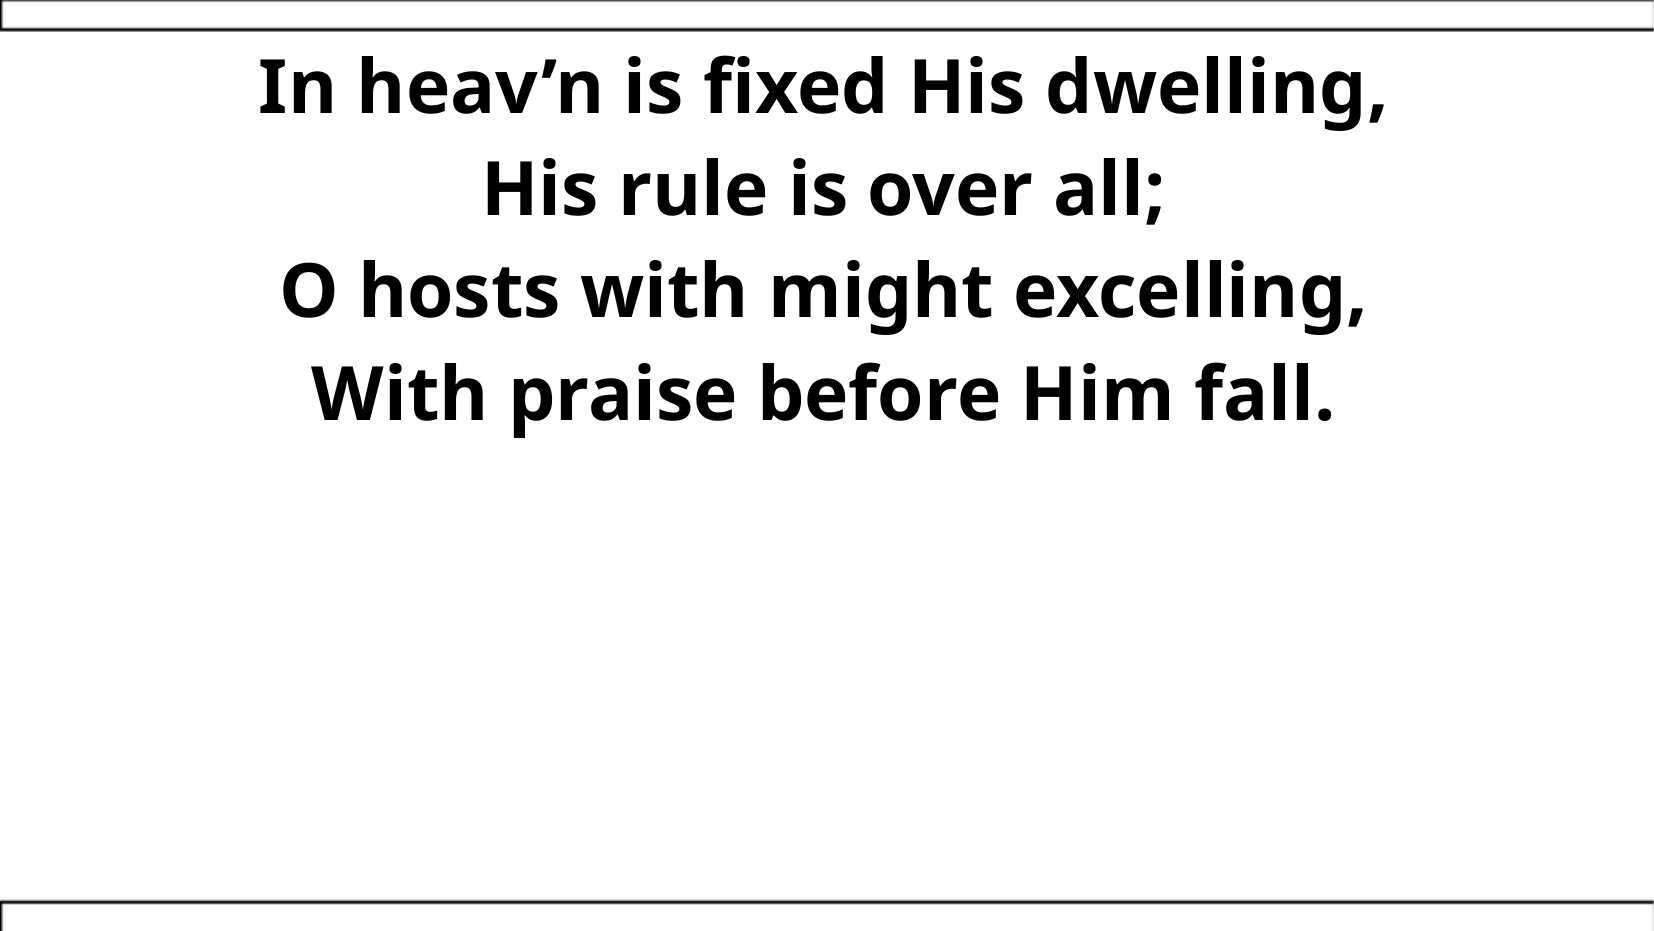

In heav’n is fixed His dwelling,
His rule is over all;
O hosts with might excelling,
With praise before Him fall.